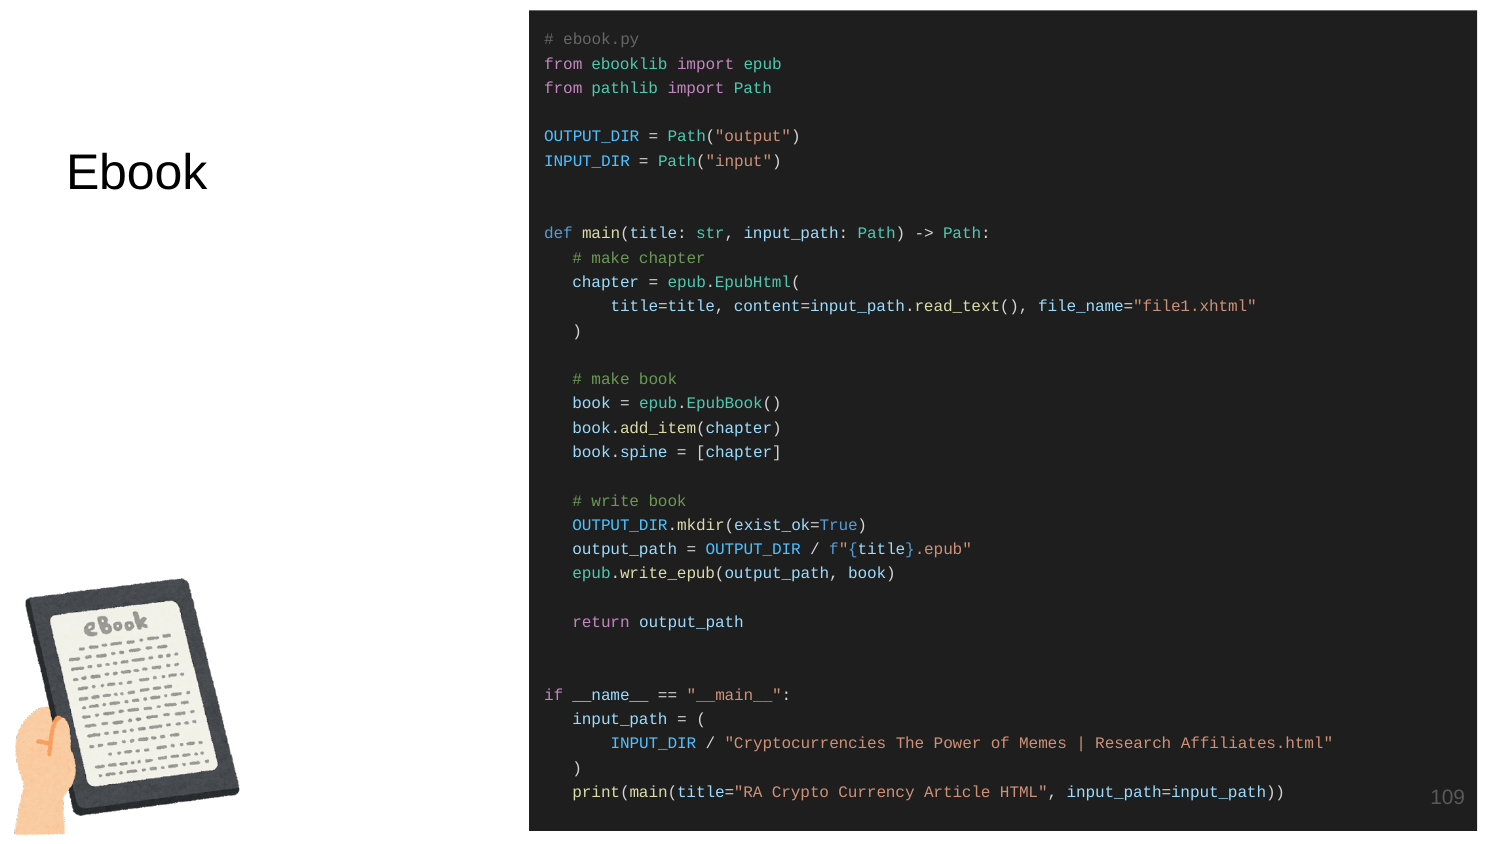

# ebook.py
from ebooklib import epub
from pathlib import Path
OUTPUT_DIR = Path("output")
INPUT_DIR = Path("input")
def main(title: str, input_path: Path) -> Path:
 # make chapter
 chapter = epub.EpubHtml(
 title=title, content=input_path.read_text(), file_name="file1.xhtml"
 )
 # make book
 book = epub.EpubBook()
 book.add_item(chapter)
 book.spine = [chapter]
 # write book
 OUTPUT_DIR.mkdir(exist_ok=True)
 output_path = OUTPUT_DIR / f"{title}.epub"
 epub.write_epub(output_path, book)
 return output_path
if __name__ == "__main__":
 input_path = (
 INPUT_DIR / "Cryptocurrencies The Power of Memes | Research Affiliates.html"
 )
 print(main(title="RA Crypto Currency Article HTML", input_path=input_path))
# Ebook